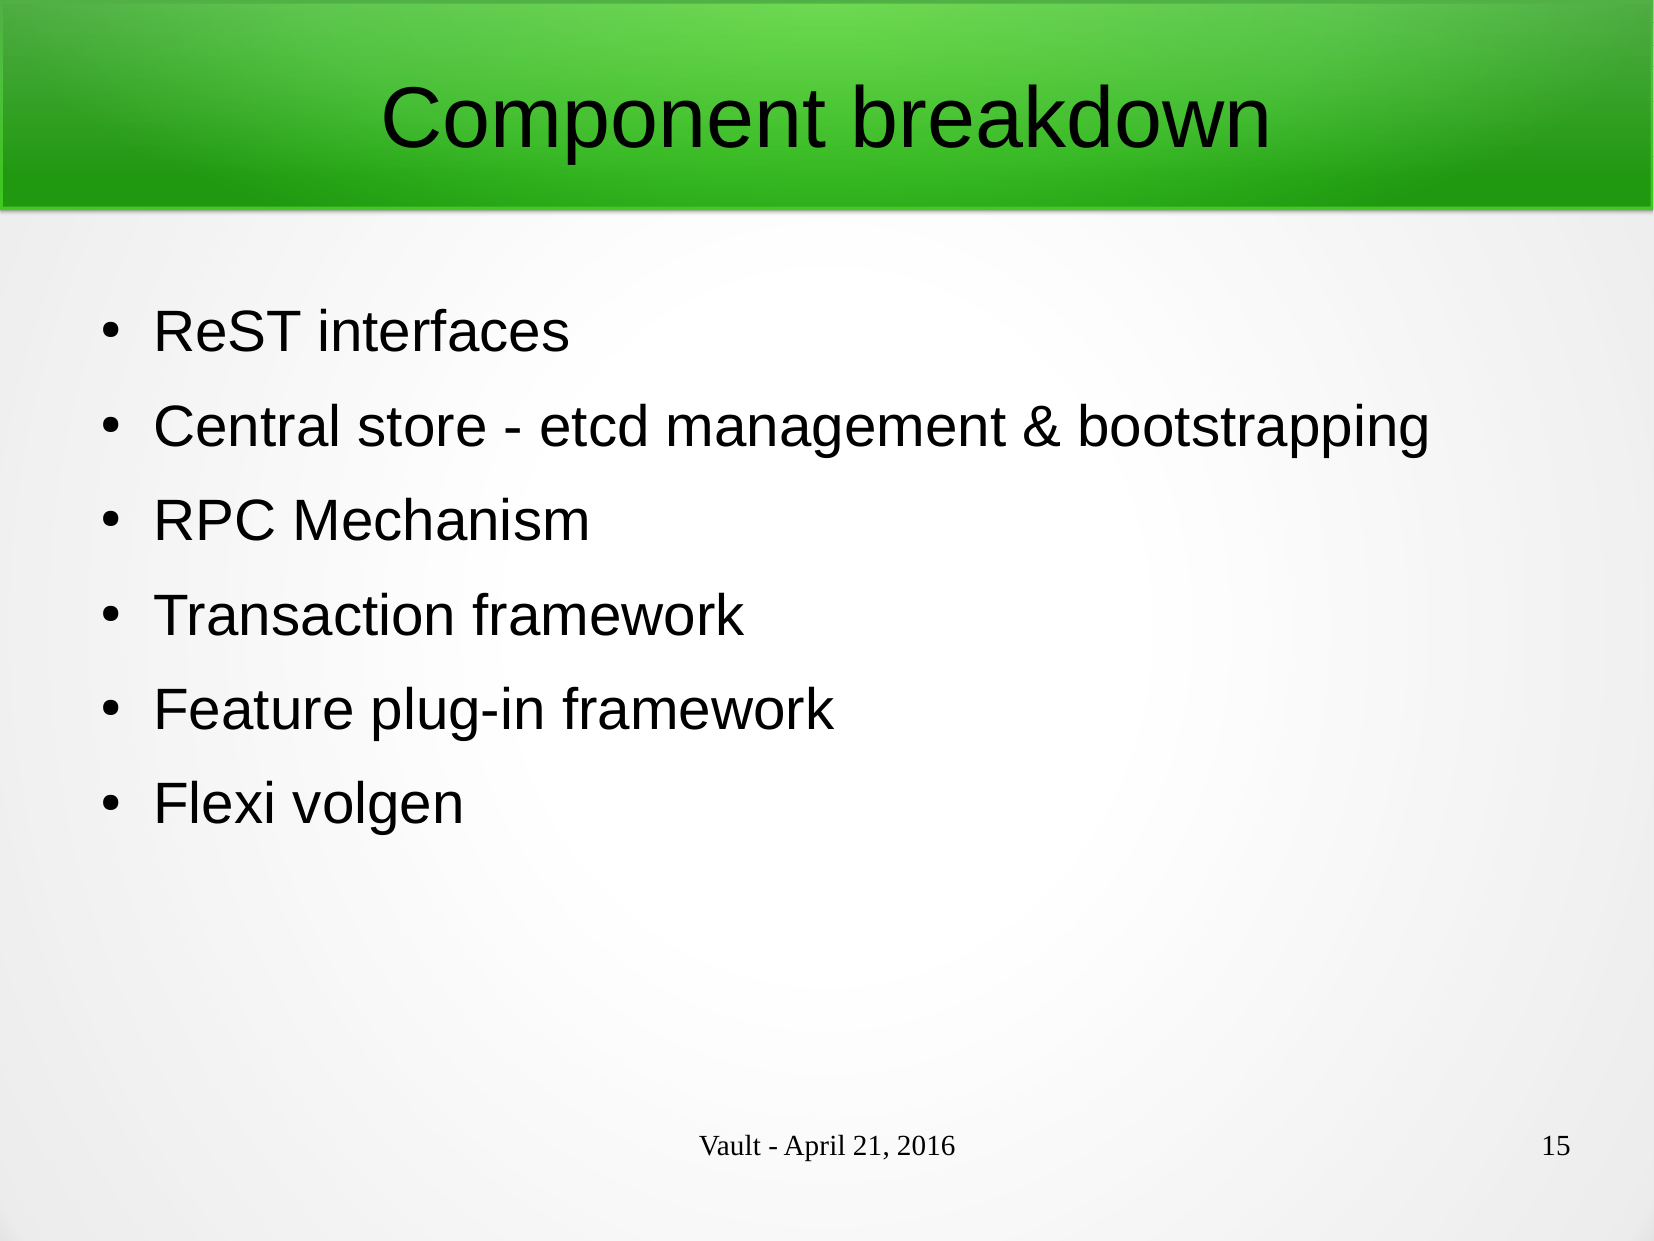

# Component breakdown
ReST interfaces
Central store - etcd management & bootstrapping
RPC Mechanism
Transaction framework
Feature plug-in framework
Flexi volgen
Vault - April 21, 2016
15